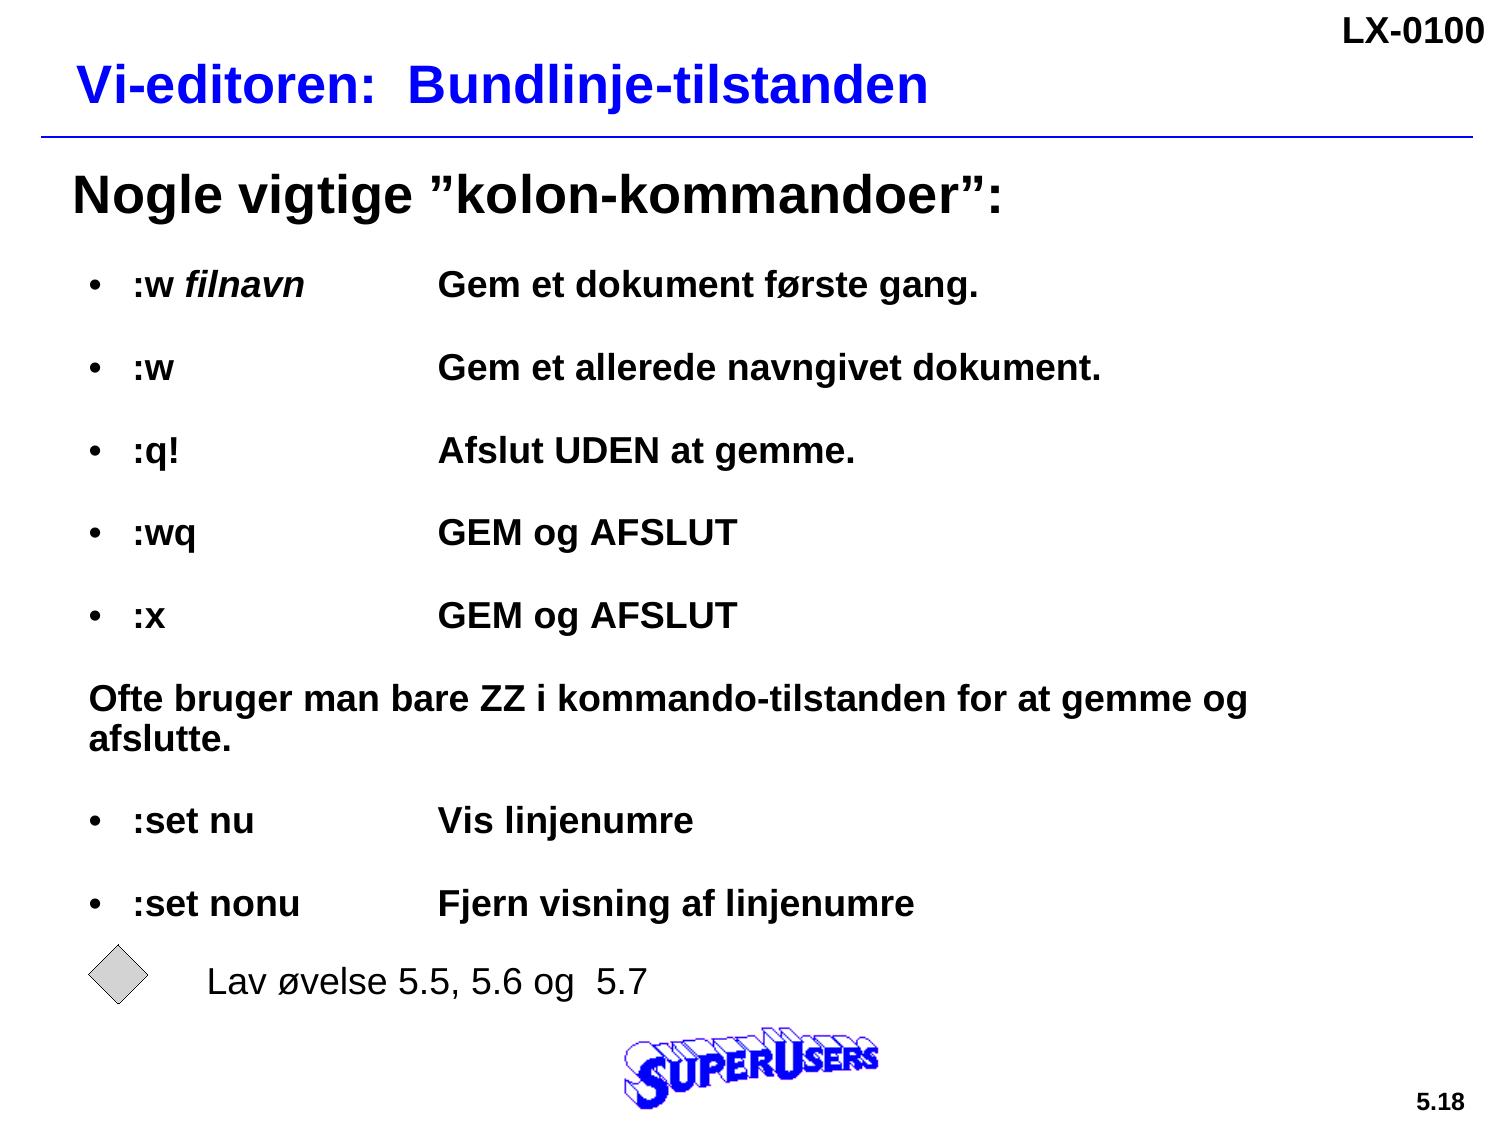

# Vi-editoren: Bundlinje-tilstanden
Nogle vigtige ”kolon-kommandoer”:
:w filnavn 		Gem et dokument første gang.
:w 			Gem et allerede navngivet dokument.
:q! 			Afslut UDEN at gemme.
:wq GEM og AFSLUT
:x			GEM og AFSLUT
Ofte bruger man bare ZZ i kommando-tilstanden for at gemme og afslutte.
:set nu		Vis linjenumre
:set nonu		Fjern visning af linjenumre
Lav øvelse 5.5, 5.6 og 5.7